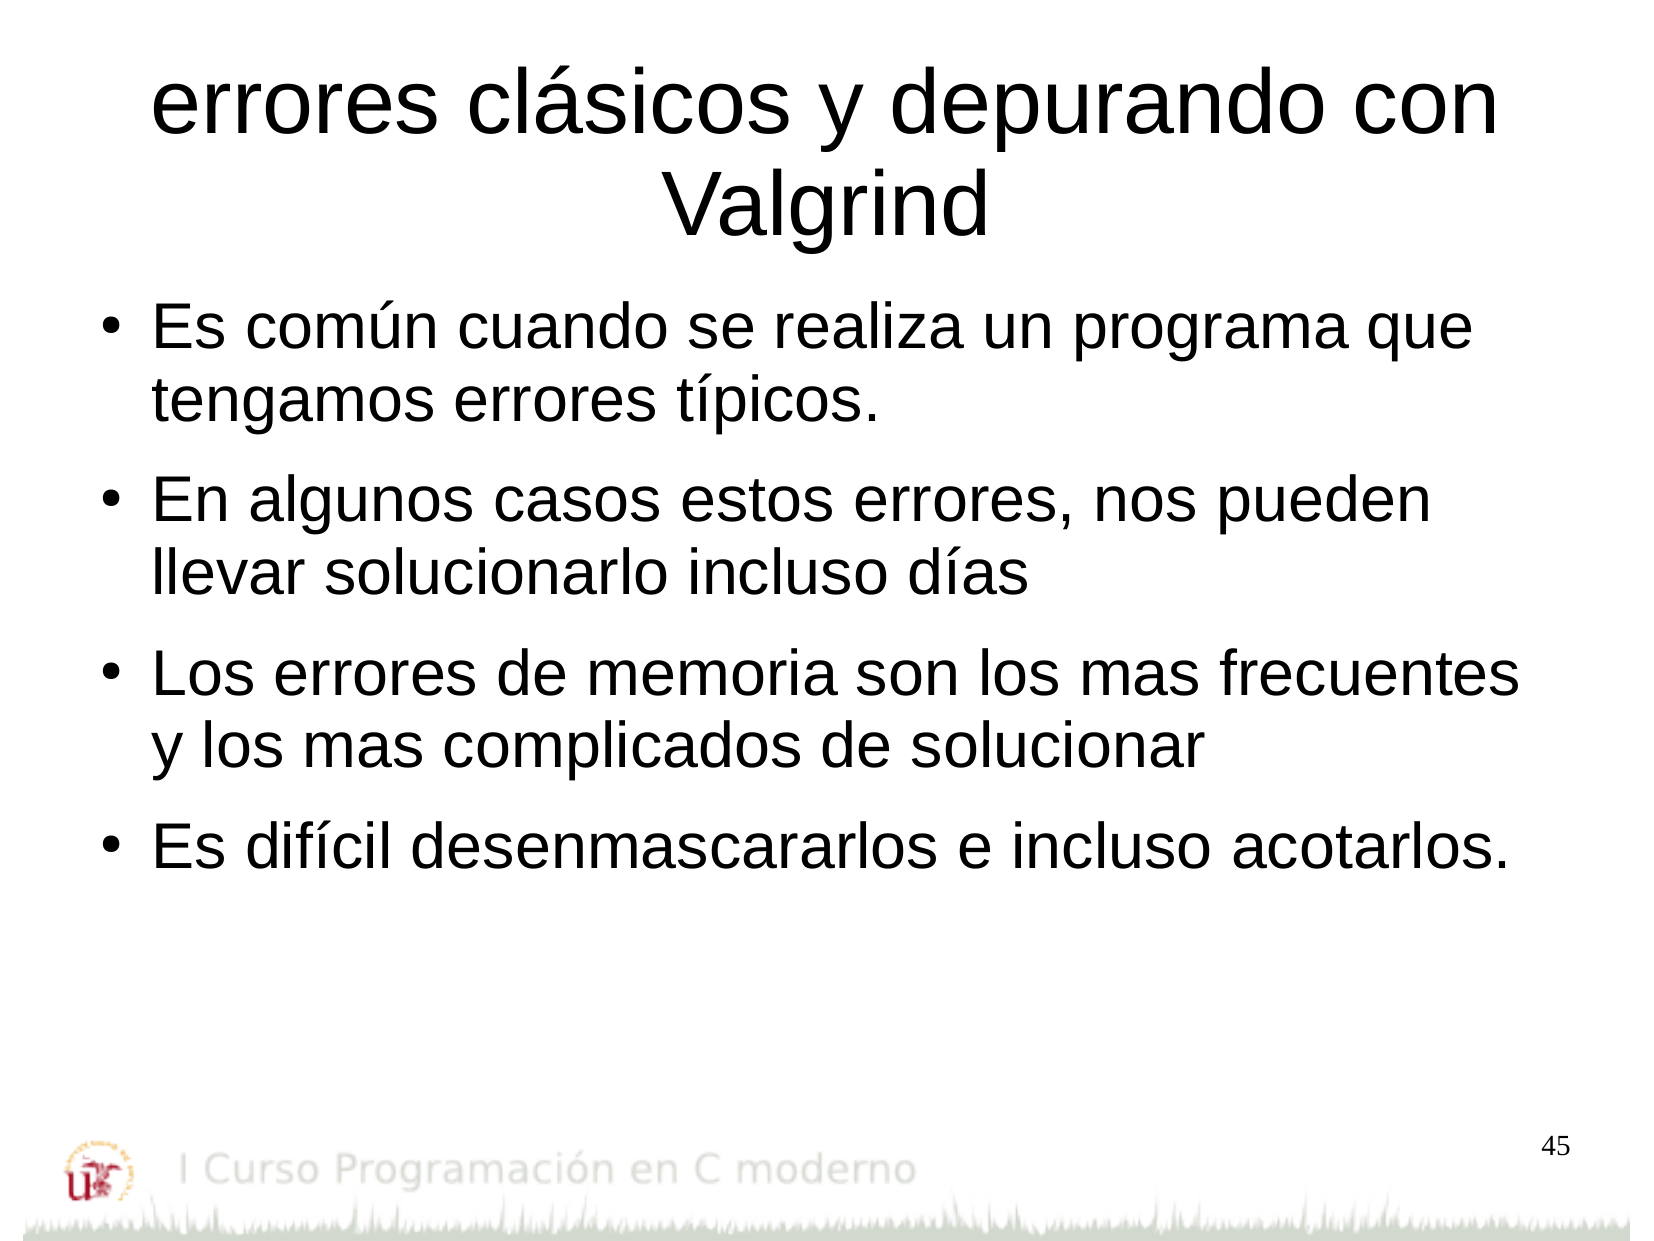

# errores clásicos y depurando con Valgrind
Es común cuando se realiza un programa que tengamos errores típicos.
En algunos casos estos errores, nos pueden llevar solucionarlo incluso días
Los errores de memoria son los mas frecuentes y los mas complicados de solucionar
Es difícil desenmascararlos e incluso acotarlos.
45